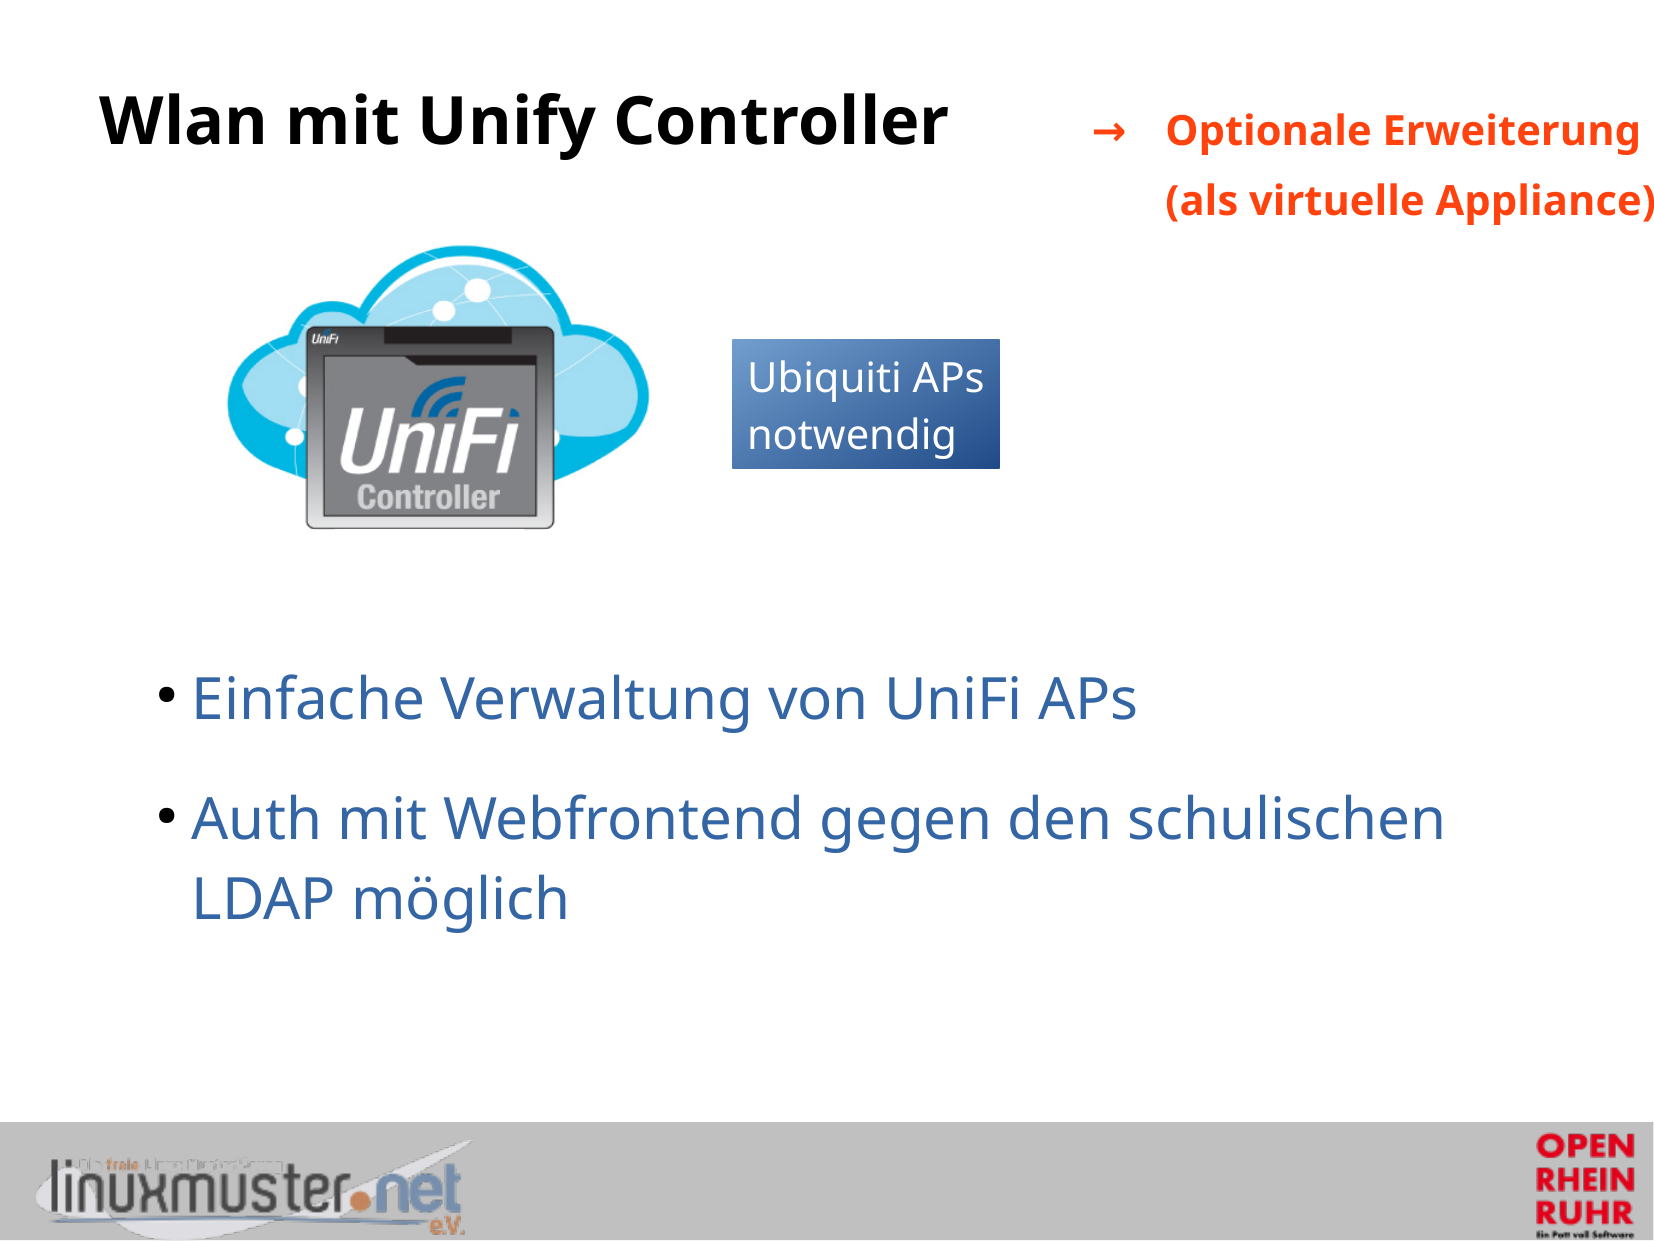

# Wlan mit Unify Controller
→ 	Optionale Erweiterung
	(als virtuelle Appliance)
Ubiquiti APs
notwendig
Einfache Verwaltung von UniFi APs
Auth mit Webfrontend gegen den schulischen LDAP möglich